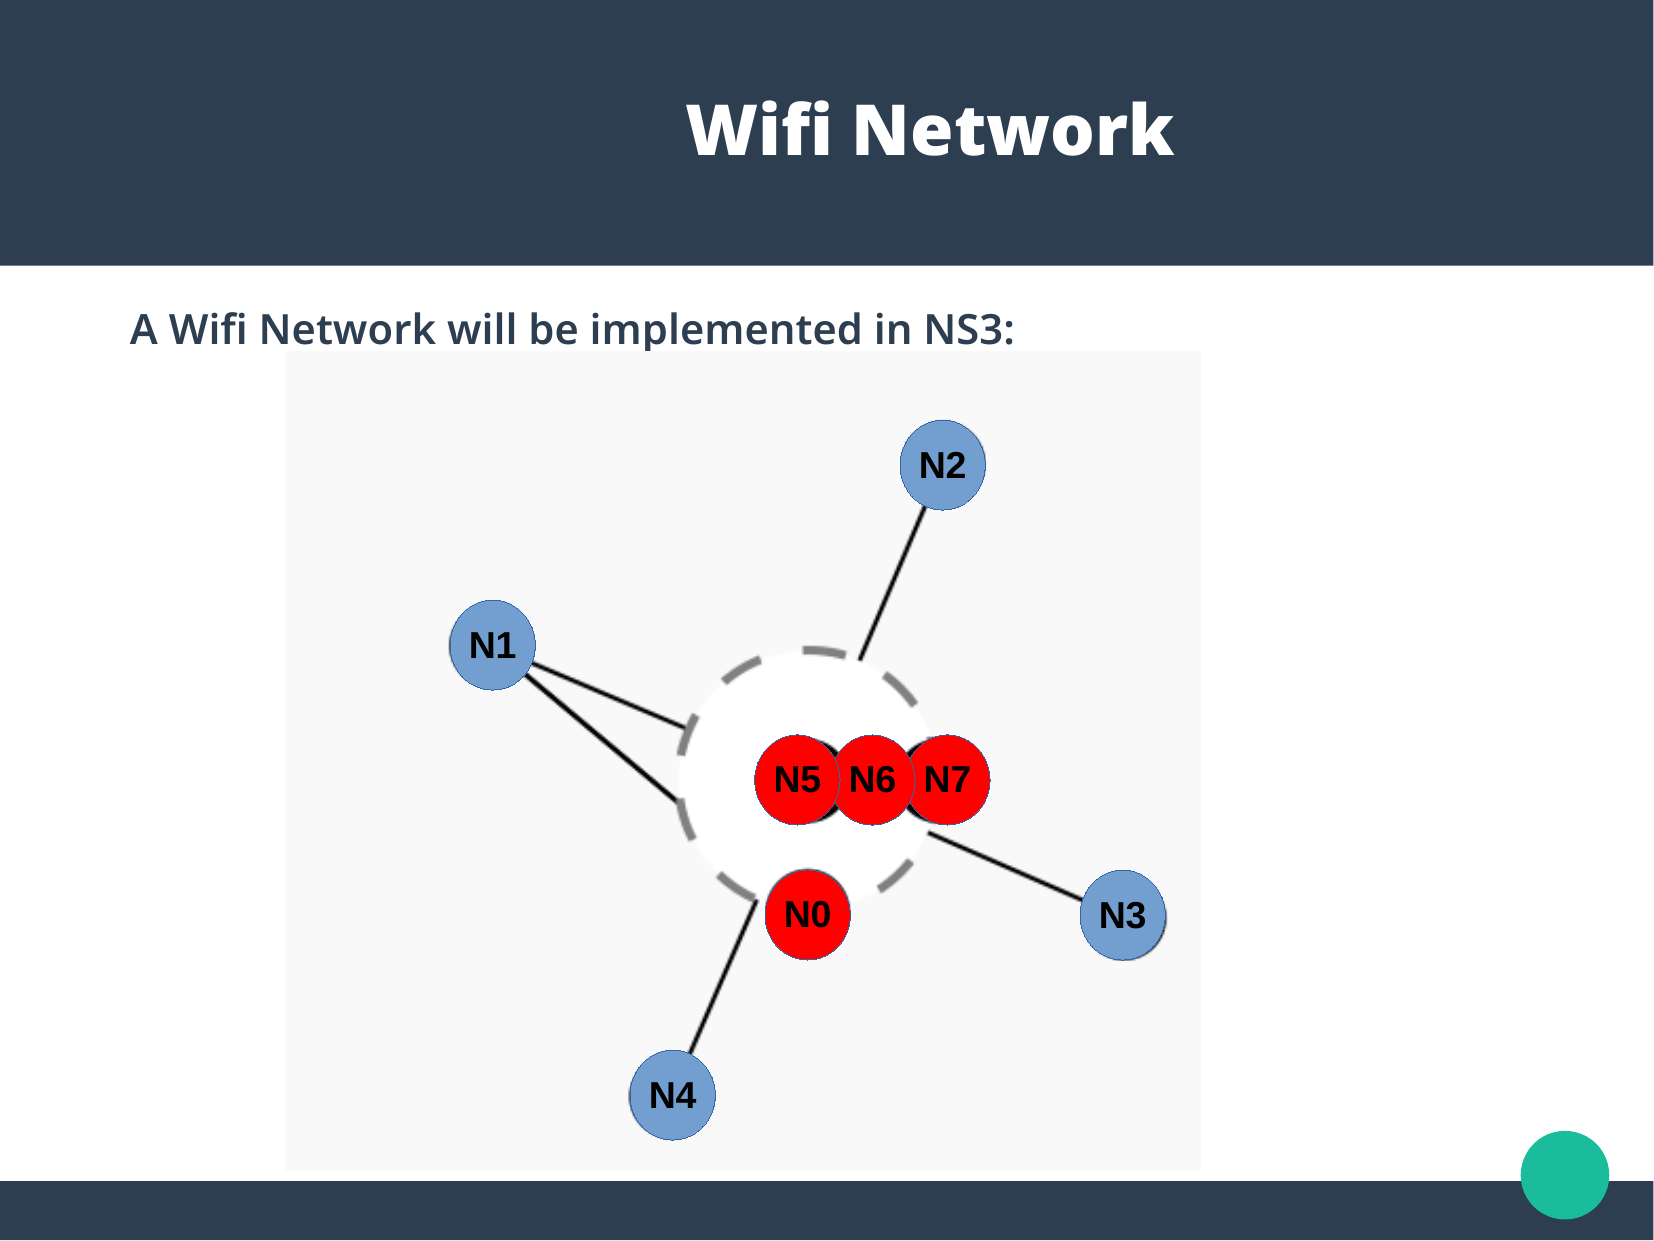

# Wifi Network
A Wifi Network will be implemented in NS3:
N2
N1
N5
N7
N6
N0
N3
N4